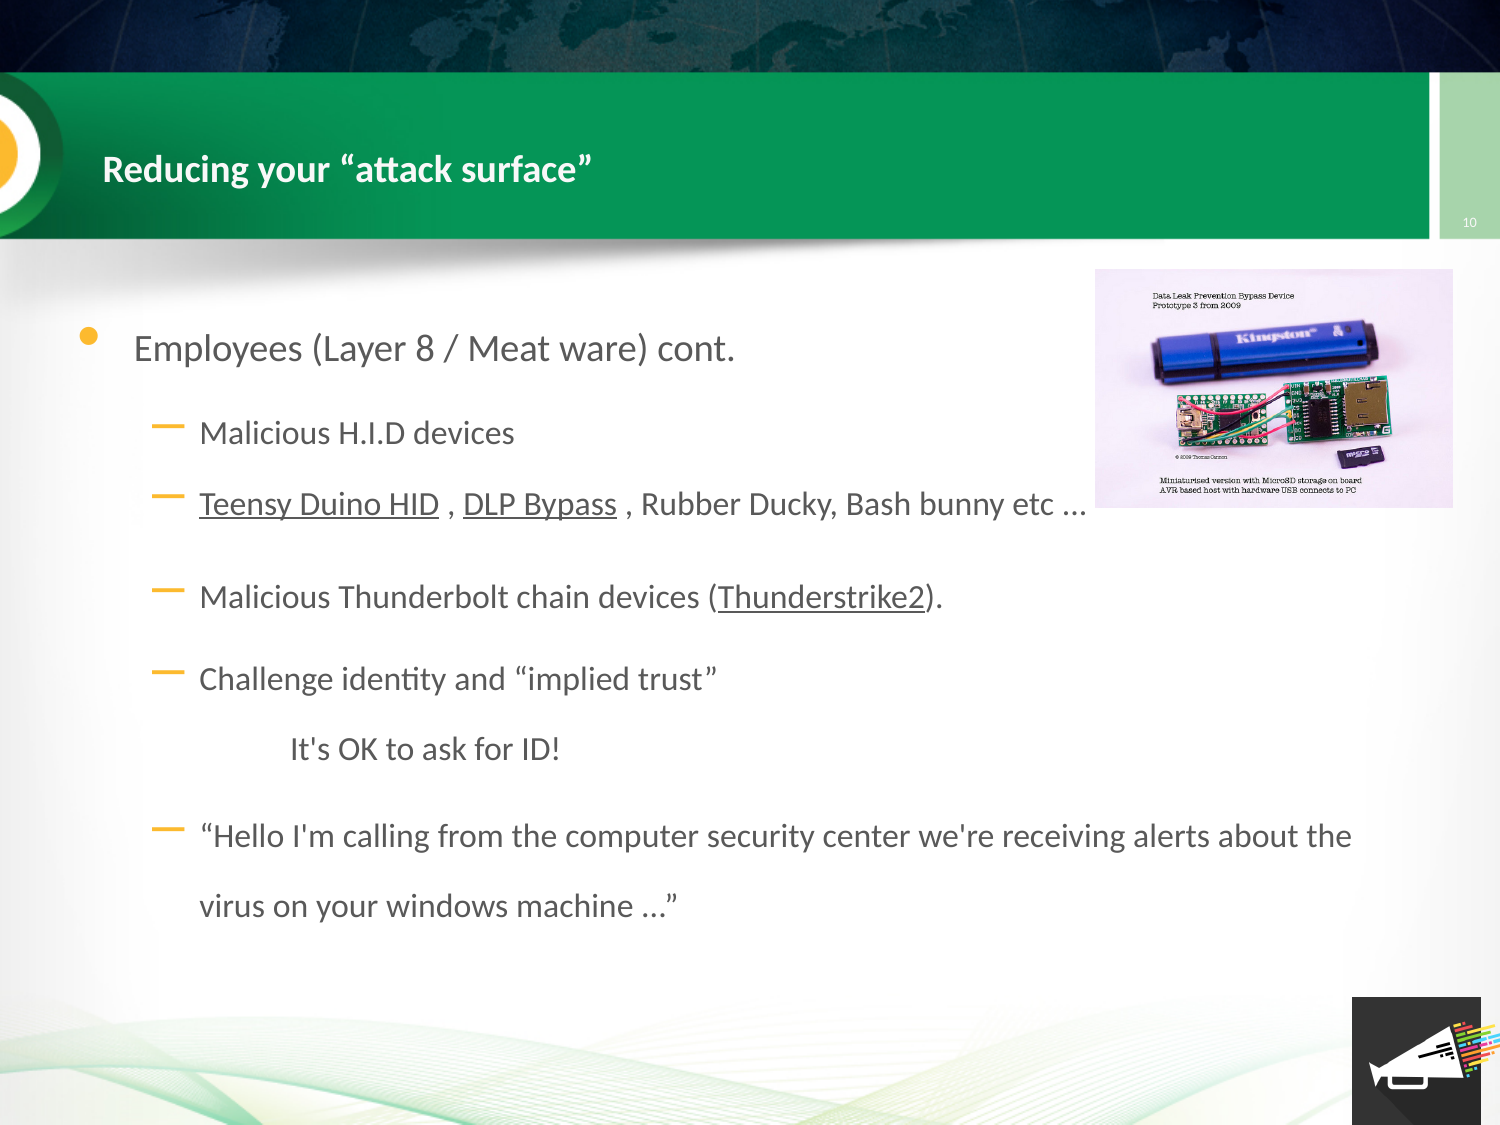

# Reducing your “attack surface”
Employees (Layer 8 / Meat ware) cont.
Malicious H.I.D devices
Teensy Duino HID , DLP Bypass , Rubber Ducky, Bash bunny etc ...
Malicious Thunderbolt chain devices (Thunderstrike2).
Challenge identity and “implied trust”
It's OK to ask for ID!
“Hello I'm calling from the computer security center we're receiving alerts about the virus on your windows machine ...”